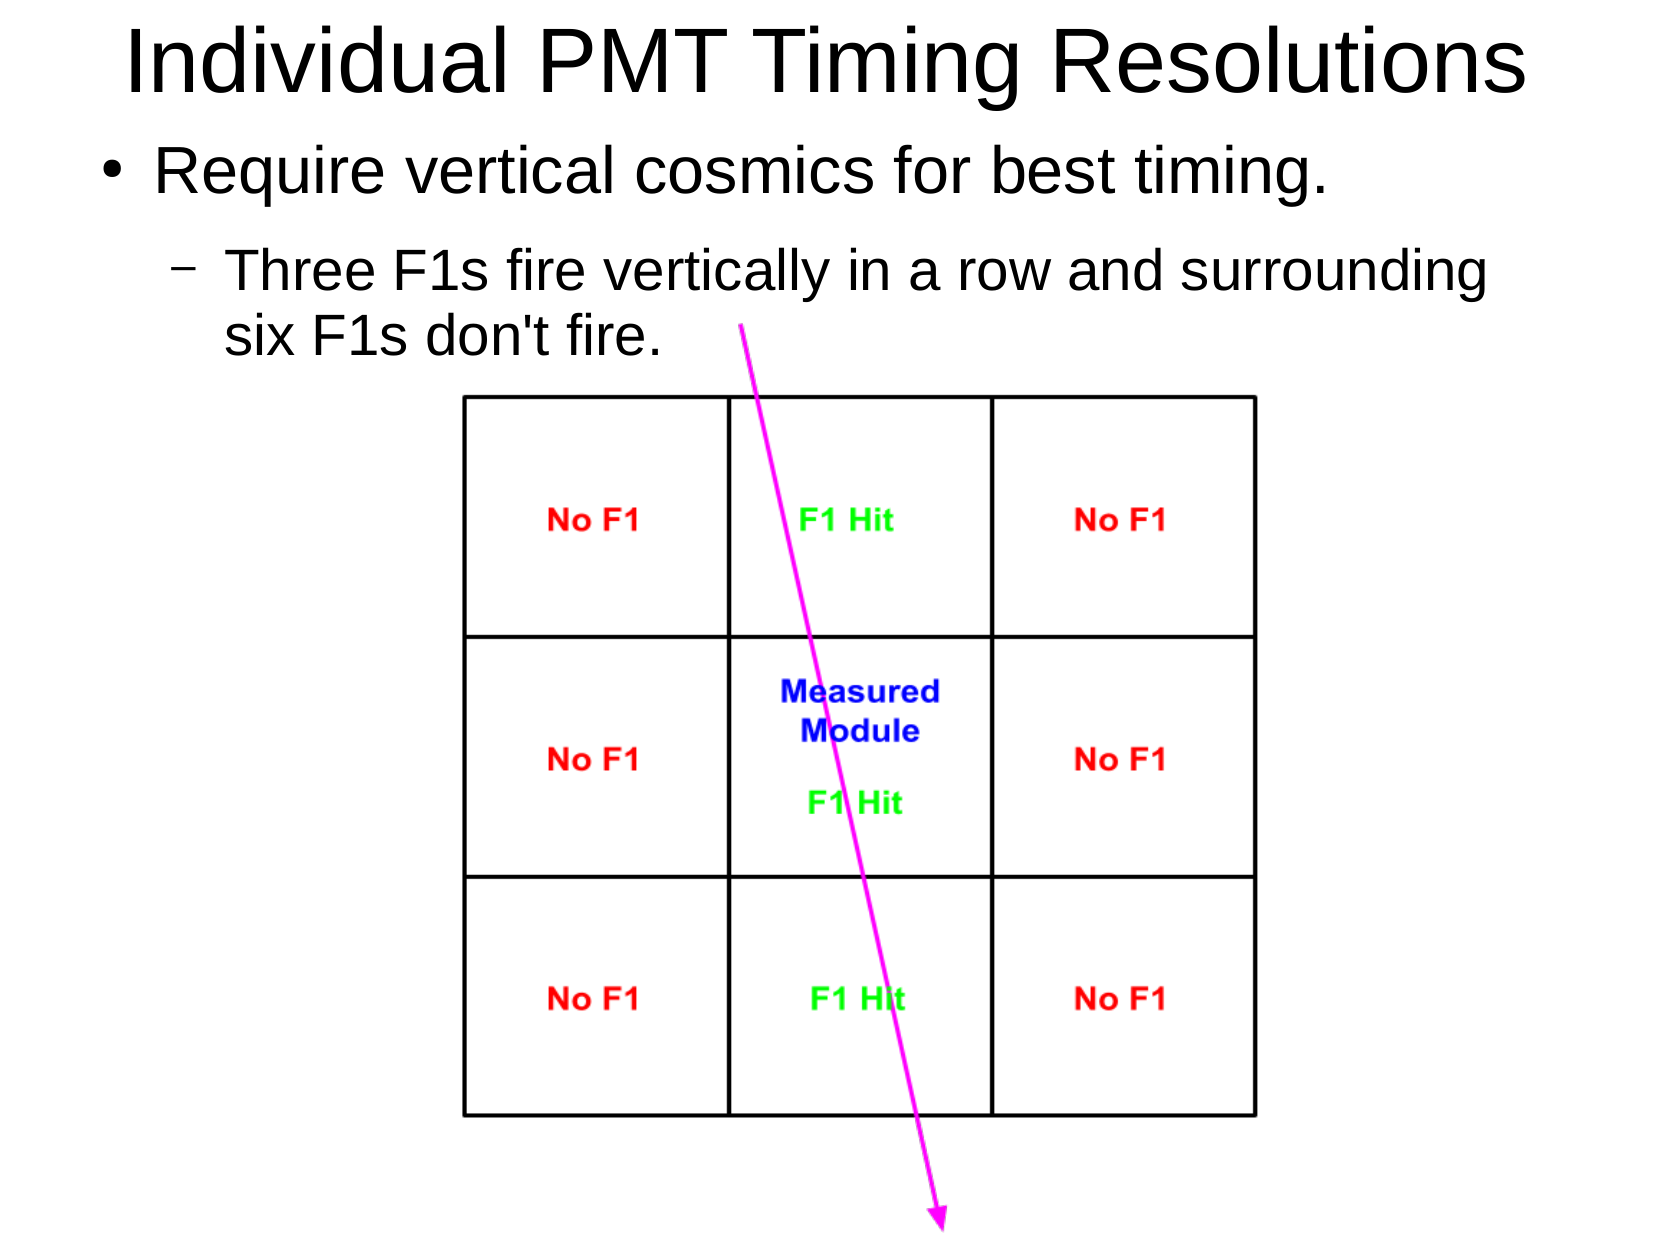

# Individual PMT Timing Resolutions
Require vertical cosmics for best timing.
Three F1s fire vertically in a row and surrounding six F1s don't fire.